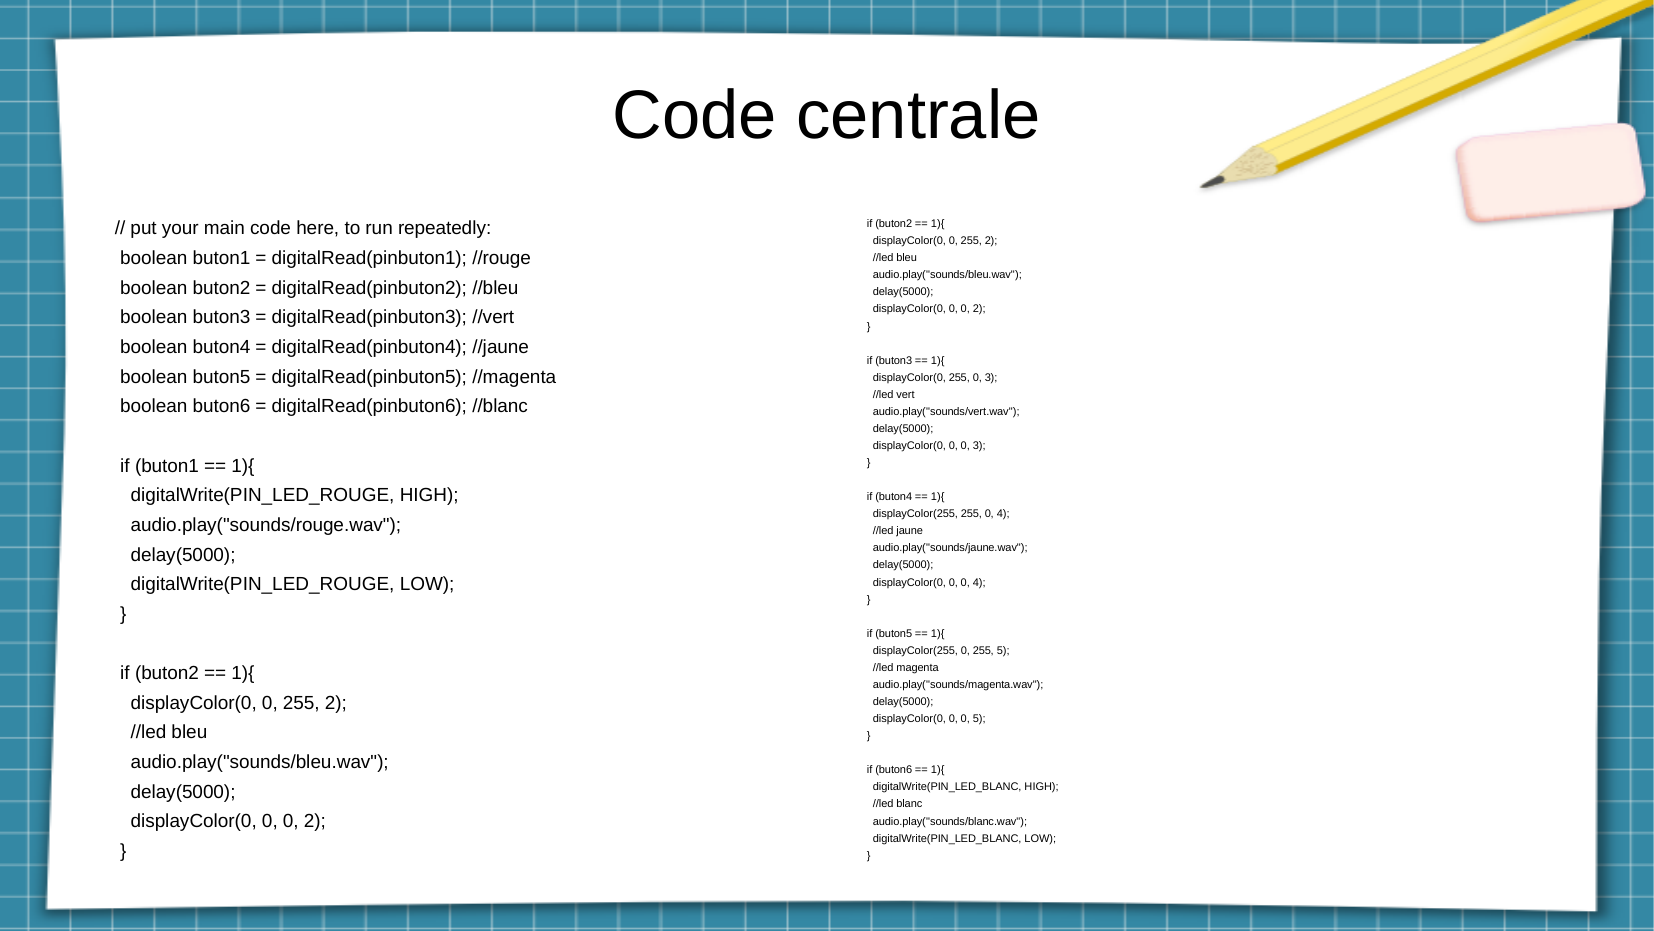

# Code centrale
 // put your main code here, to run repeatedly:
 boolean buton1 = digitalRead(pinbuton1); //rouge
 boolean buton2 = digitalRead(pinbuton2); //bleu
 boolean buton3 = digitalRead(pinbuton3); //vert
 boolean buton4 = digitalRead(pinbuton4); //jaune
 boolean buton5 = digitalRead(pinbuton5); //magenta
 boolean buton6 = digitalRead(pinbuton6); //blanc
 if (buton1 == 1){
 digitalWrite(PIN_LED_ROUGE, HIGH);
 audio.play("sounds/rouge.wav");
 delay(5000);
 digitalWrite(PIN_LED_ROUGE, LOW);
 }
 if (buton2 == 1){
 displayColor(0, 0, 255, 2);
 //led bleu
 audio.play("sounds/bleu.wav");
 delay(5000);
 displayColor(0, 0, 0, 2);
 }
 if (buton2 == 1){
 displayColor(0, 0, 255, 2);
 //led bleu
 audio.play("sounds/bleu.wav");
 delay(5000);
 displayColor(0, 0, 0, 2);
 }
 if (buton3 == 1){
 displayColor(0, 255, 0, 3);
 //led vert
 audio.play("sounds/vert.wav");
 delay(5000);
 displayColor(0, 0, 0, 3);
 }
 if (buton4 == 1){
 displayColor(255, 255, 0, 4);
 //led jaune
 audio.play("sounds/jaune.wav");
 delay(5000);
 displayColor(0, 0, 0, 4);
 }
 if (buton5 == 1){
 displayColor(255, 0, 255, 5);
 //led magenta
 audio.play("sounds/magenta.wav");
 delay(5000);
 displayColor(0, 0, 0, 5);
 }
 if (buton6 == 1){
 digitalWrite(PIN_LED_BLANC, HIGH);
 //led blanc
 audio.play("sounds/blanc.wav");
 digitalWrite(PIN_LED_BLANC, LOW);
 }